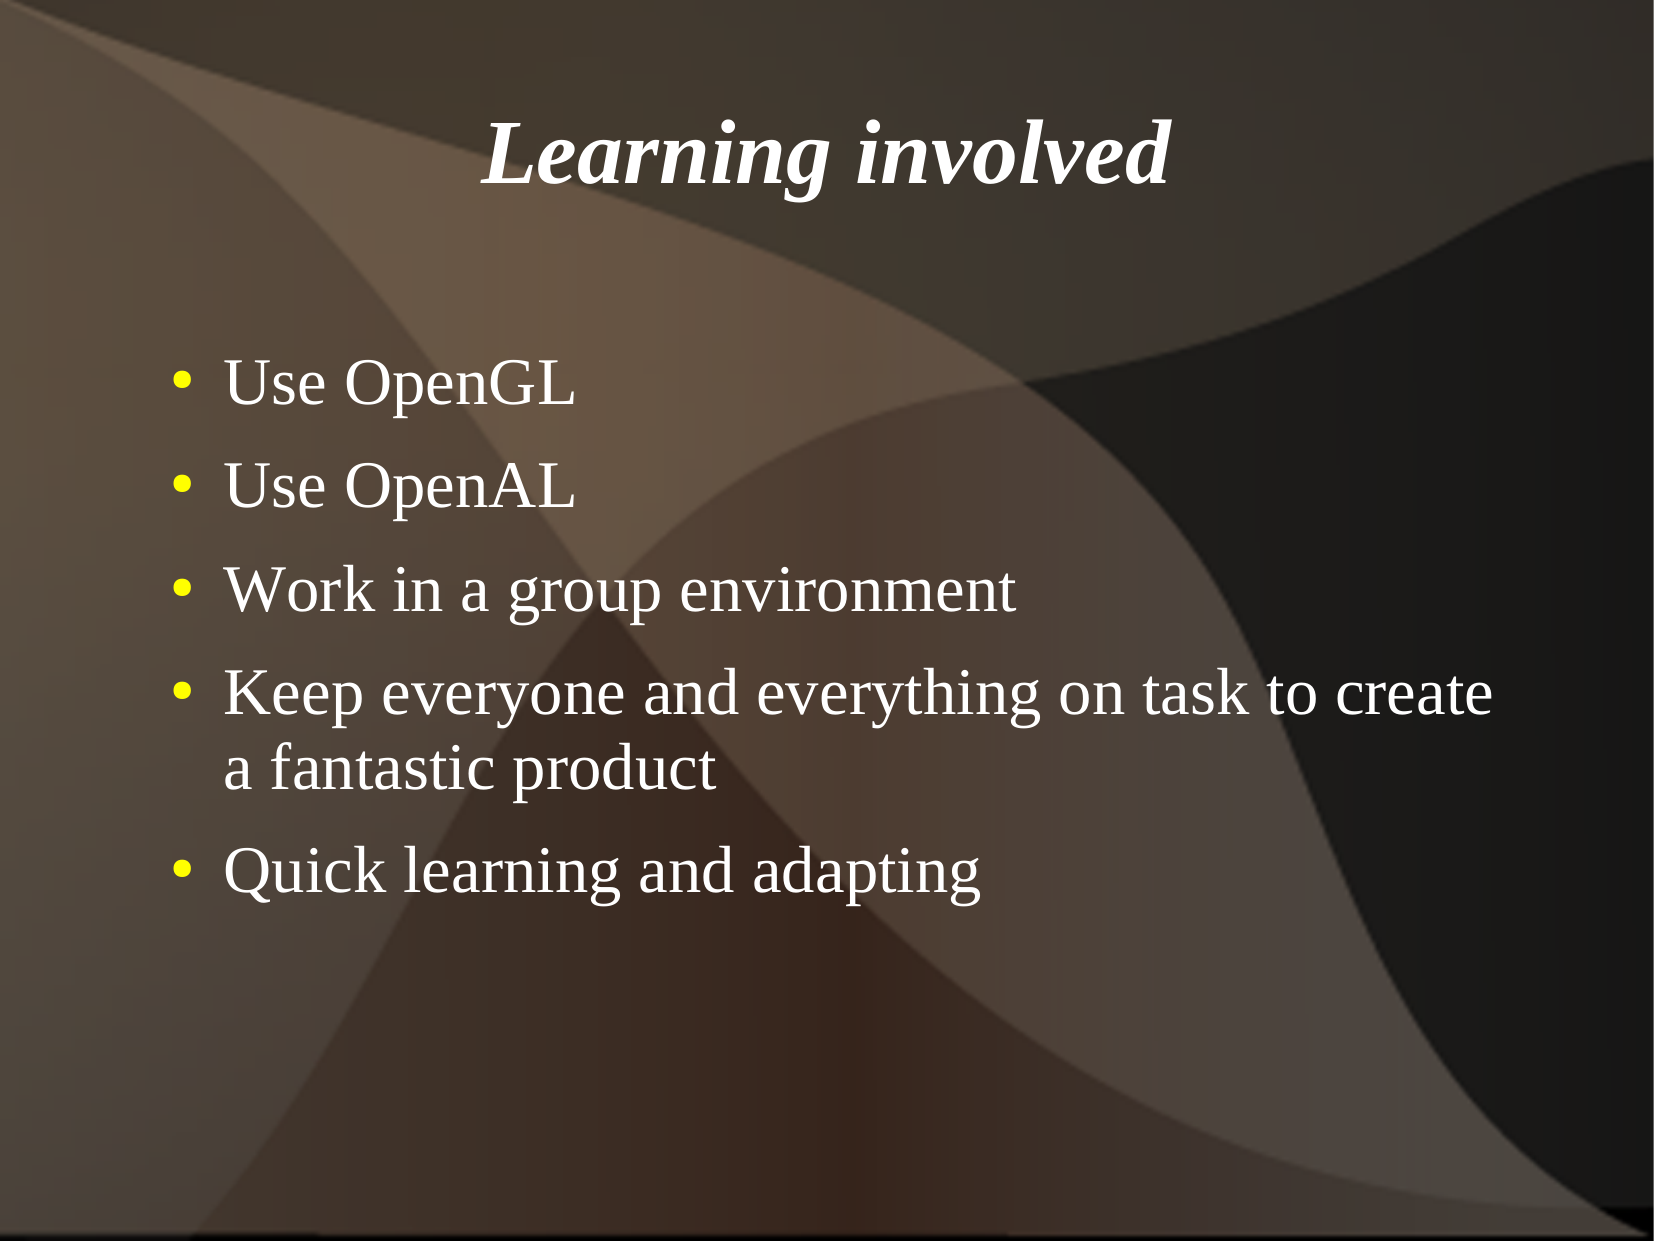

# Learning involved
Use OpenGL
Use OpenAL
Work in a group environment
Keep everyone and everything on task to create a fantastic product
Quick learning and adapting